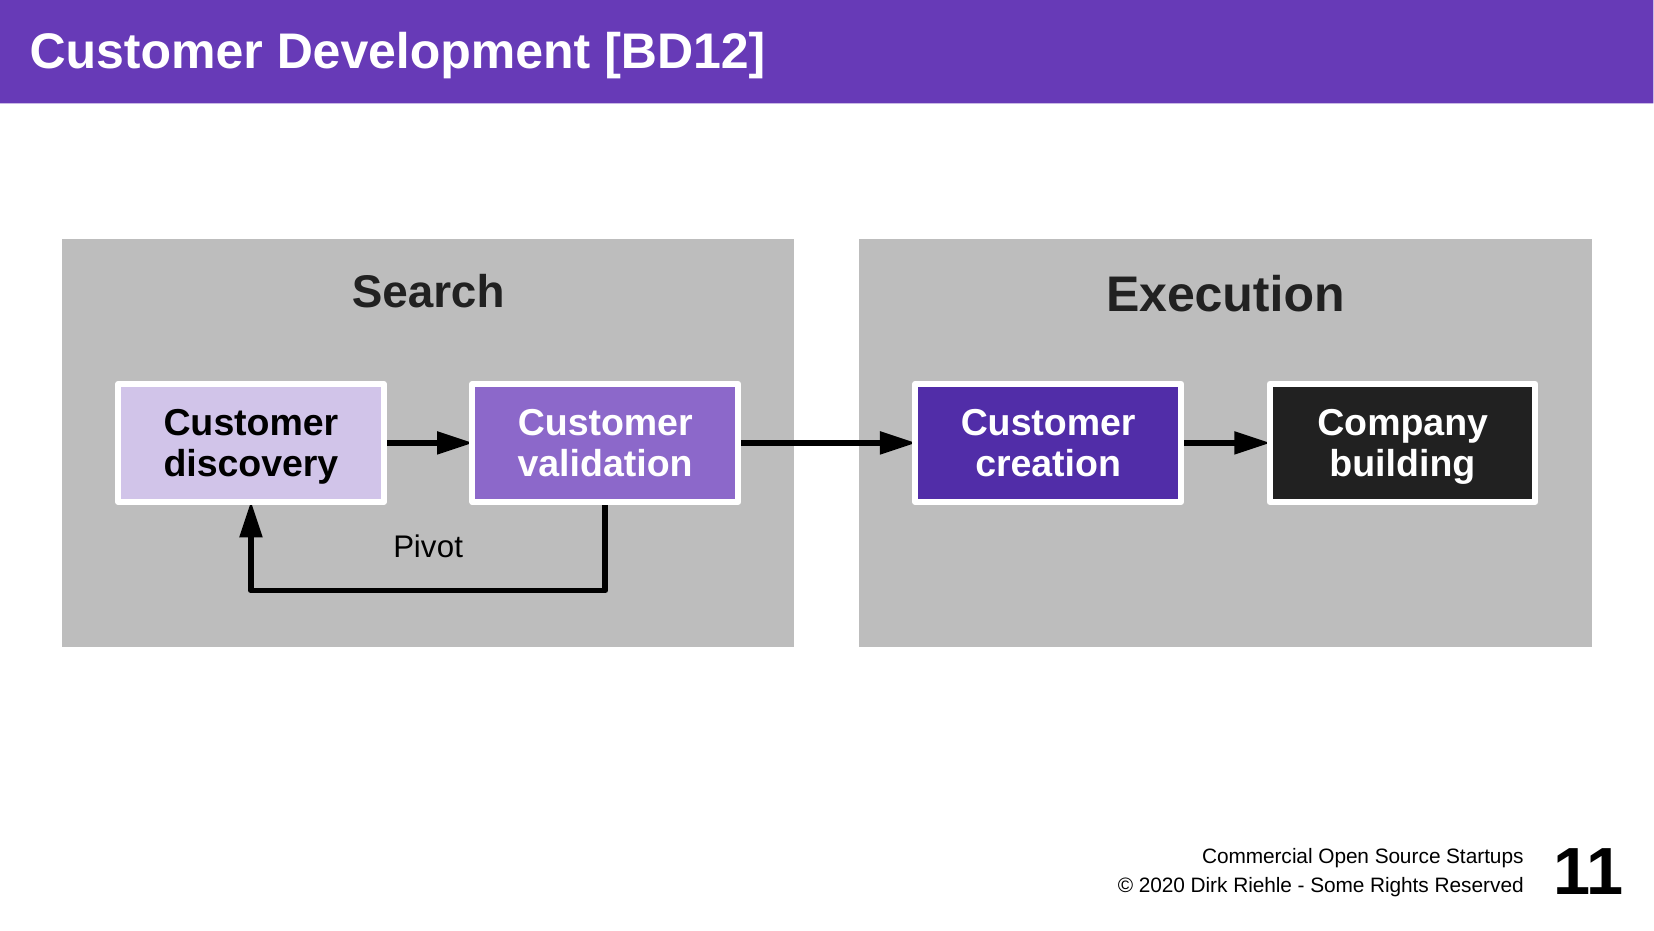

# Customer Development [BD12]
Search
Execution
Customer
discovery
Customer
validation
Customer
creation
Company
building
Commercial Open Source Startups
11
© 2020 Dirk Riehle - Some Rights Reserved